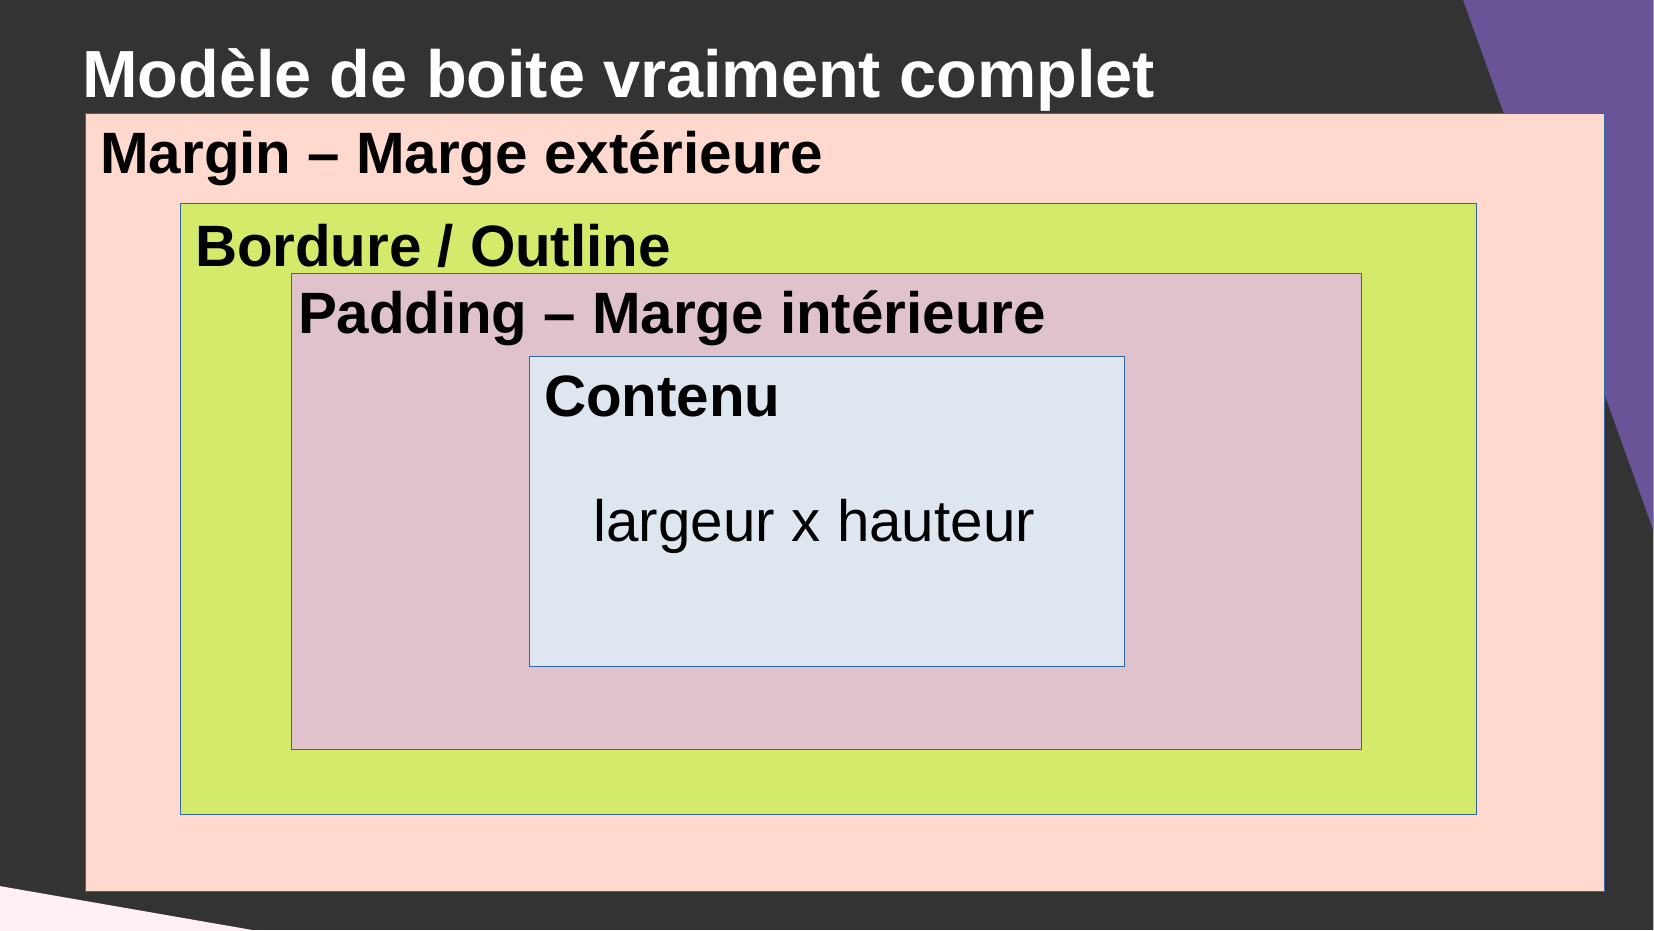

# Modèle de boite vraiment complet
Margin – Marge extérieure
Bordure / Outline
Padding – Marge intérieure
Contenu
largeur x hauteur